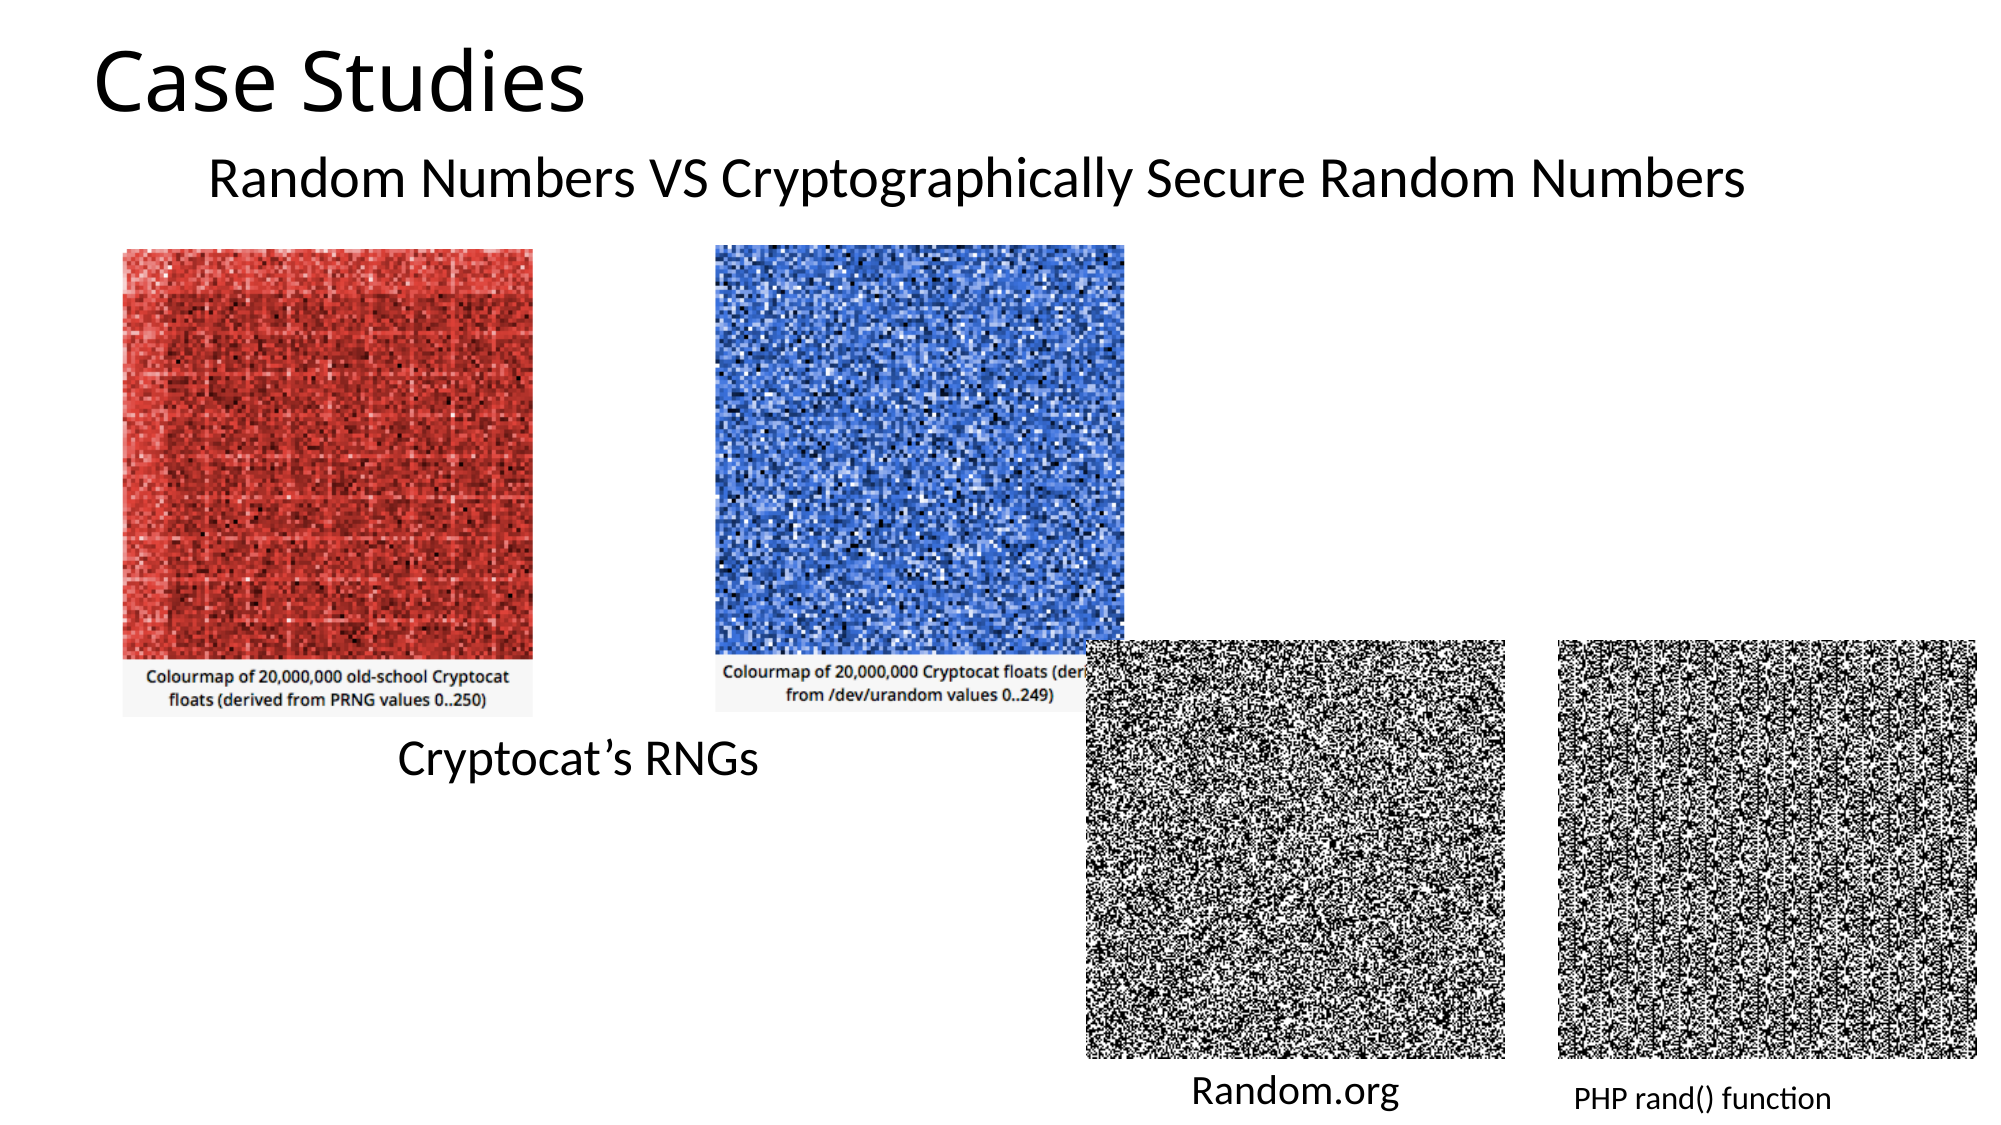

# Case Studies
Random Numbers VS Cryptographically Secure Random Numbers
Random.org
PHP rand() function
Cryptocat’s RNGs